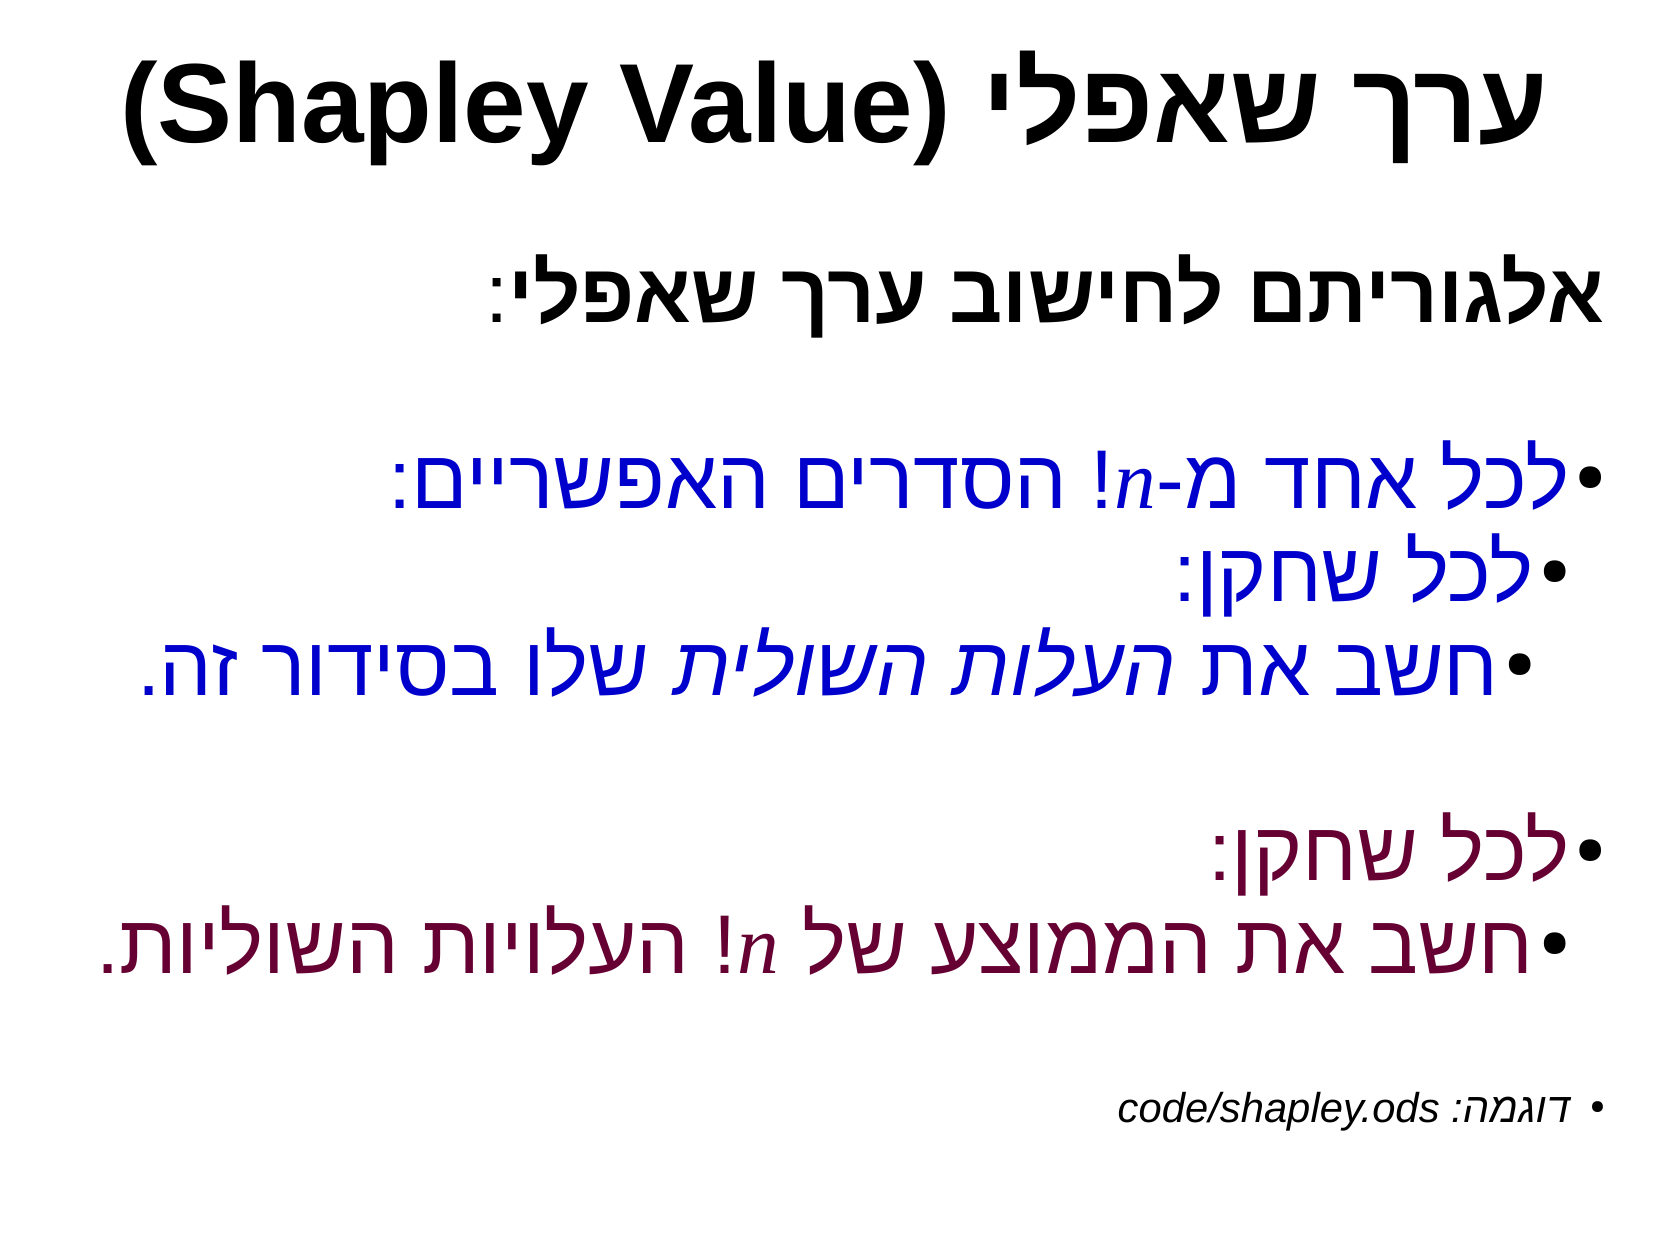

# ערך שאפלי (Shapley Value)
אלגוריתם לחישוב ערך שאפלי:
לכל אחד מ-n! הסדרים האפשריים:
לכל שחקן:
חשב את העלות השולית שלו בסידור זה.
לכל שחקן:
חשב את הממוצע של n! העלויות השוליות.
דוגמה: code/shapley.ods